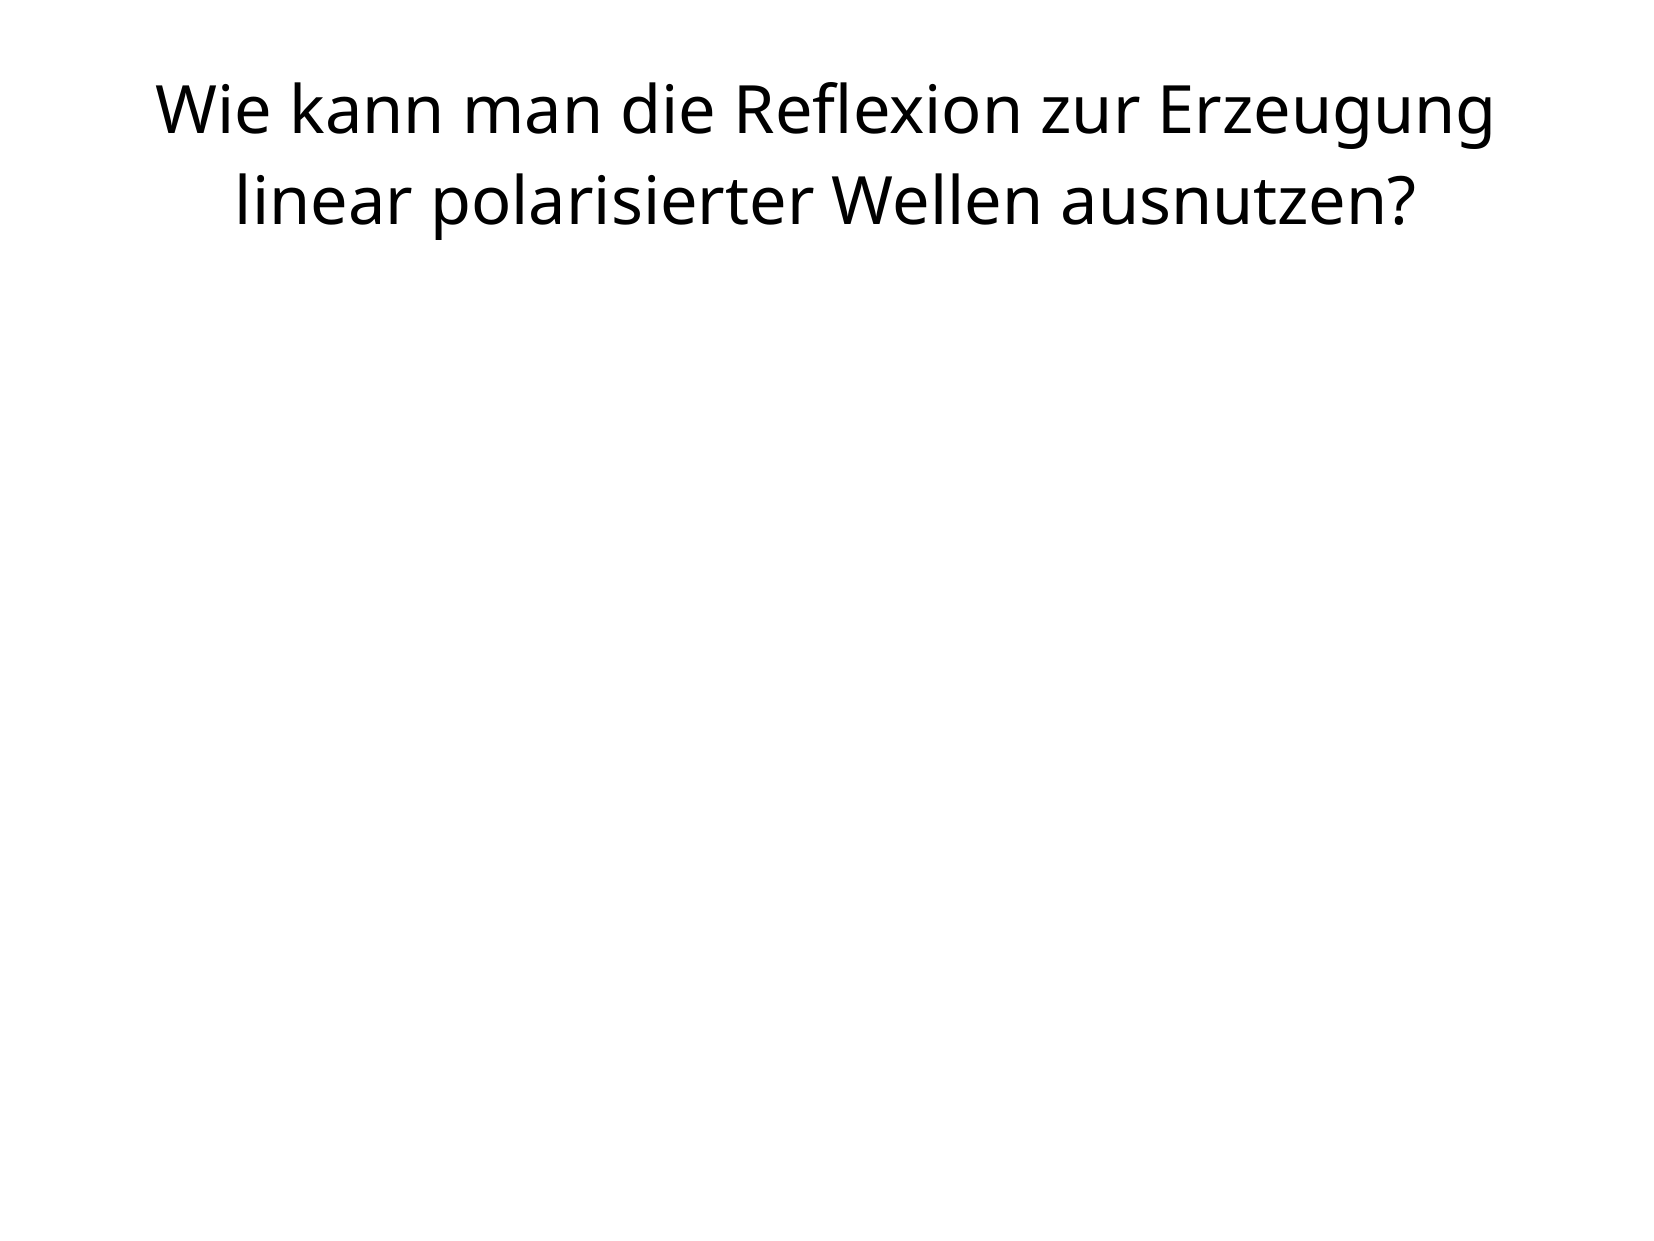

# Wie kann man die Reflexion zur Erzeugung linear polarisierter Wellen ausnutzen?